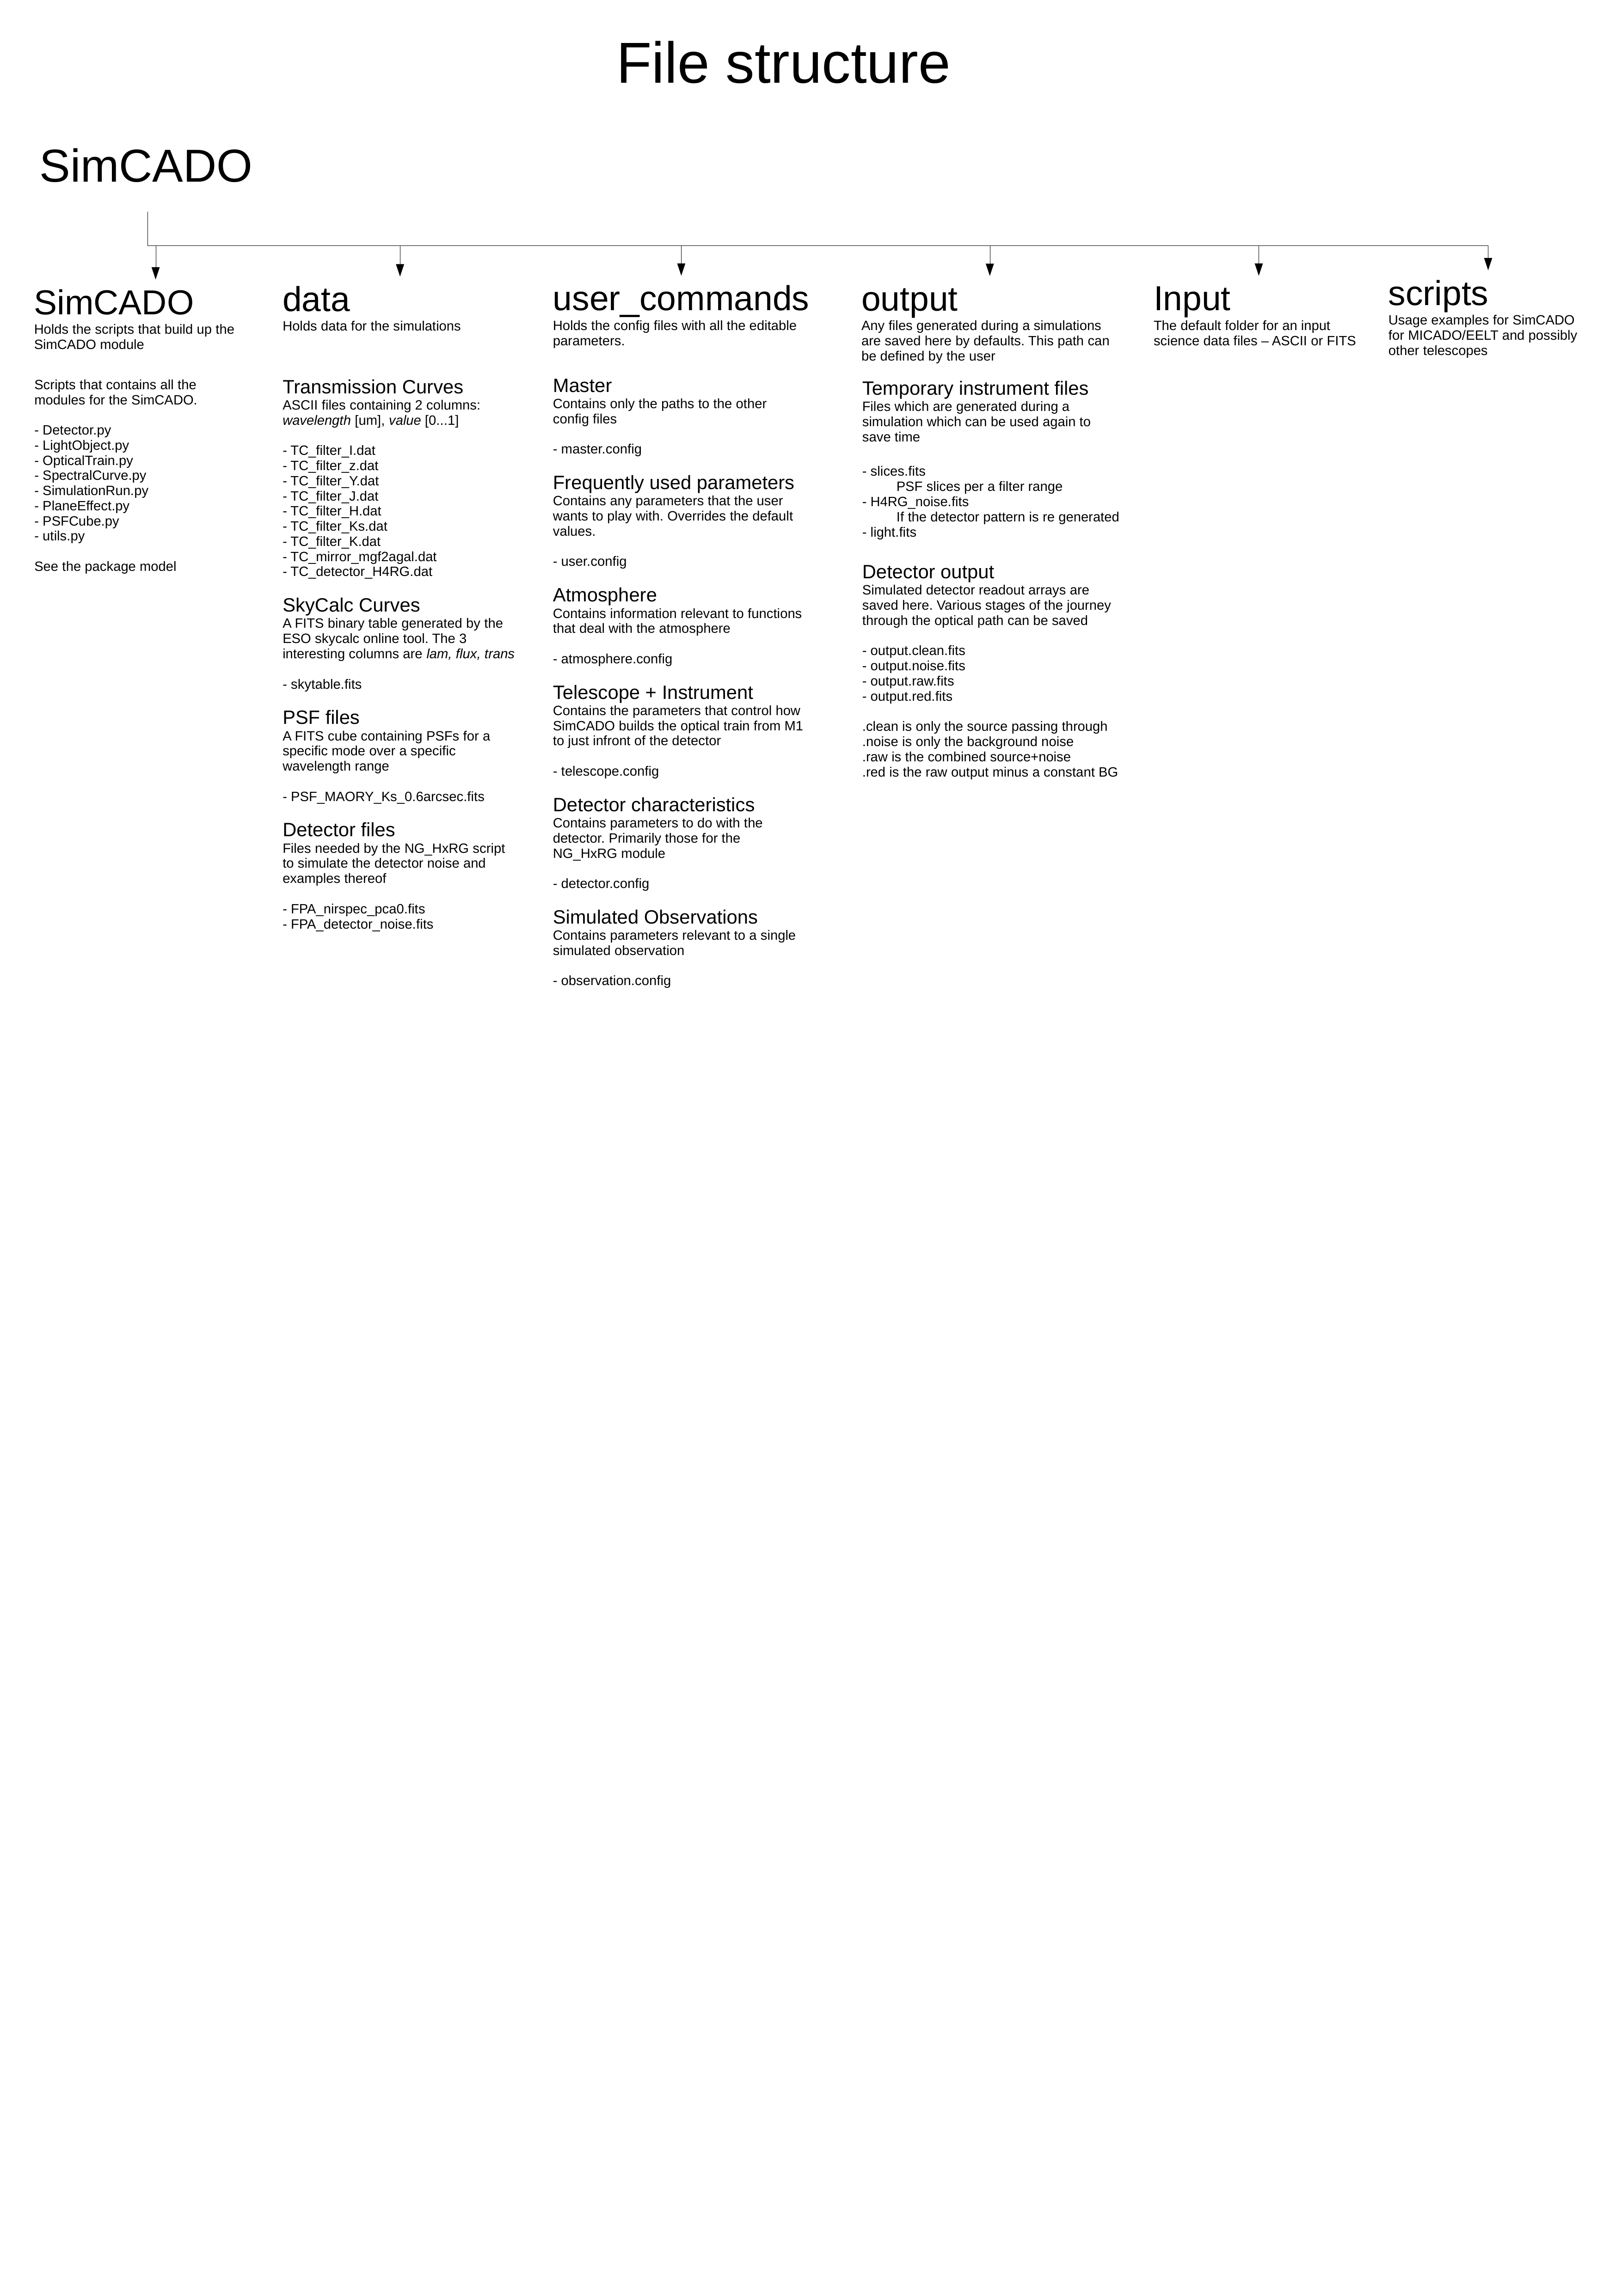

File structure
SimCADO
scripts
Usage examples for SimCADO for MICADO/EELT and possibly other telescopes
user_commands
Holds the config files with all the editable parameters.
Input
The default folder for an input science data files – ASCII or FITS
output
Any files generated during a simulations are saved here by defaults. This path can be defined by the user
data
Holds data for the simulations
SimCADO
Holds the scripts that build up the SimCADO module
Master
Contains only the paths to the other config files
- master.config
Frequently used parameters
Contains any parameters that the user wants to play with. Overrides the default values.
- user.config
Atmosphere
Contains information relevant to functions that deal with the atmosphere
- atmosphere.config
Telescope + Instrument
Contains the parameters that control how SimCADO builds the optical train from M1 to just infront of the detector
- telescope.config
Detector characteristics
Contains parameters to do with the detector. Primarily those for the NG_HxRG module
- detector.config
Simulated Observations
Contains parameters relevant to a single simulated observation
- observation.config
Transmission Curves
ASCII files containing 2 columns:
wavelength [um], value [0...1]
- TC_filter_I.dat
- TC_filter_z.dat
- TC_filter_Y.dat
- TC_filter_J.dat
- TC_filter_H.dat
- TC_filter_Ks.dat
- TC_filter_K.dat
- TC_mirror_mgf2agal.dat
- TC_detector_H4RG.dat
SkyCalc Curves
A FITS binary table generated by the ESO skycalc online tool. The 3 interesting columns are lam, flux, trans
- skytable.fits
PSF files
A FITS cube containing PSFs for a specific mode over a specific wavelength range
- PSF_MAORY_Ks_0.6arcsec.fits
Detector files
Files needed by the NG_HxRG script to simulate the detector noise and examples thereof
- FPA_nirspec_pca0.fits
- FPA_detector_noise.fits
Scripts that contains all the modules for the SimCADO.
- Detector.py
- LightObject.py
- OpticalTrain.py
- SpectralCurve.py
- SimulationRun.py
- PlaneEffect.py
- PSFCube.py
- utils.py
See the package model
Temporary instrument files
Files which are generated during a simulation which can be used again to save time
- slices.fits
	PSF slices per a filter range
- H4RG_noise.fits
	If the detector pattern is re generated
- light.fits
Detector output
Simulated detector readout arrays are saved here. Various stages of the journey through the optical path can be saved
- output.clean.fits
- output.noise.fits
- output.raw.fits
- output.red.fits
.clean is only the source passing through
.noise is only the background noise
.raw is the combined source+noise
.red is the raw output minus a constant BG